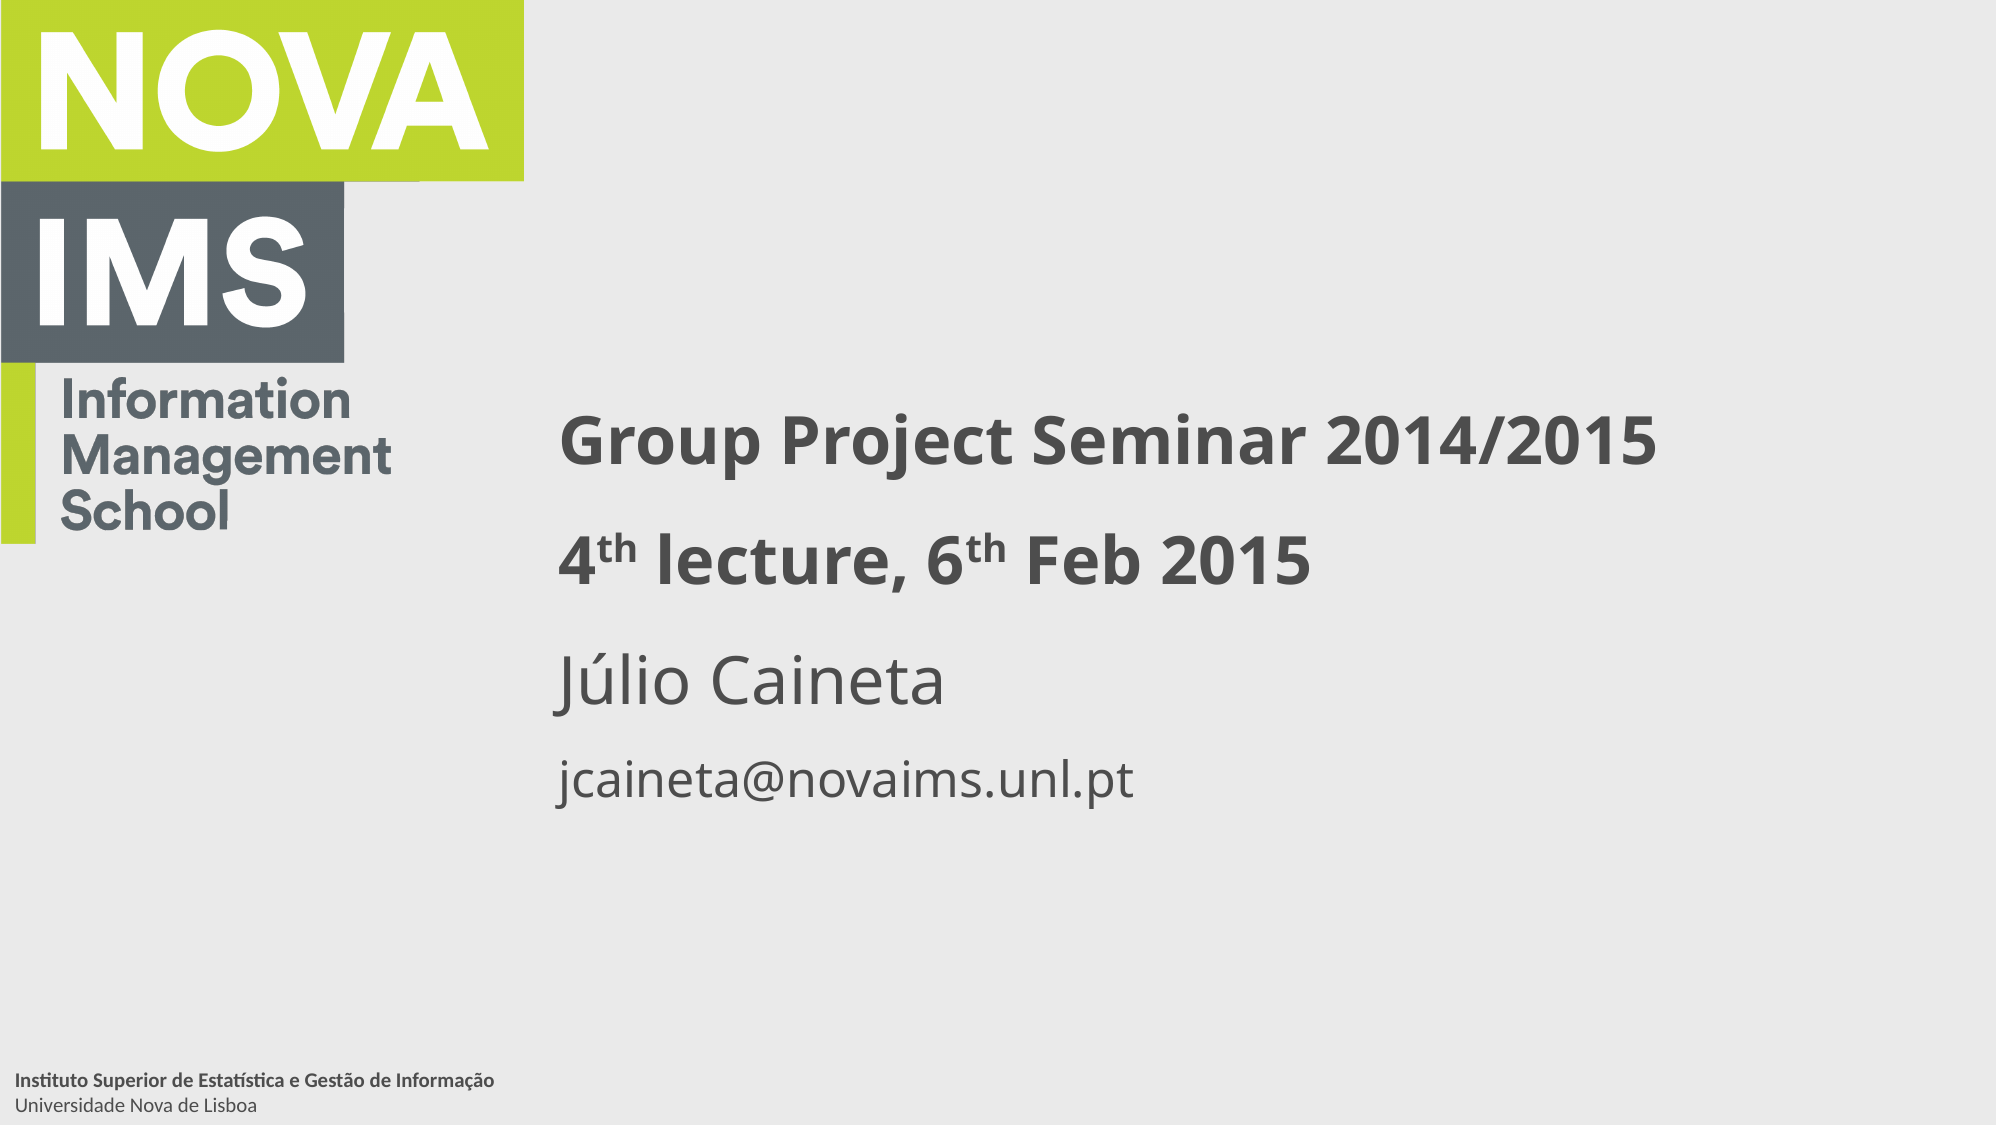

Group Project Seminar 2014/2015
4th lecture, 6th Feb 2015
Júlio Caineta
jcaineta@novaims.unl.pt
Instituto Superior de Estatística e Gestão de Informação
Universidade Nova de Lisboa